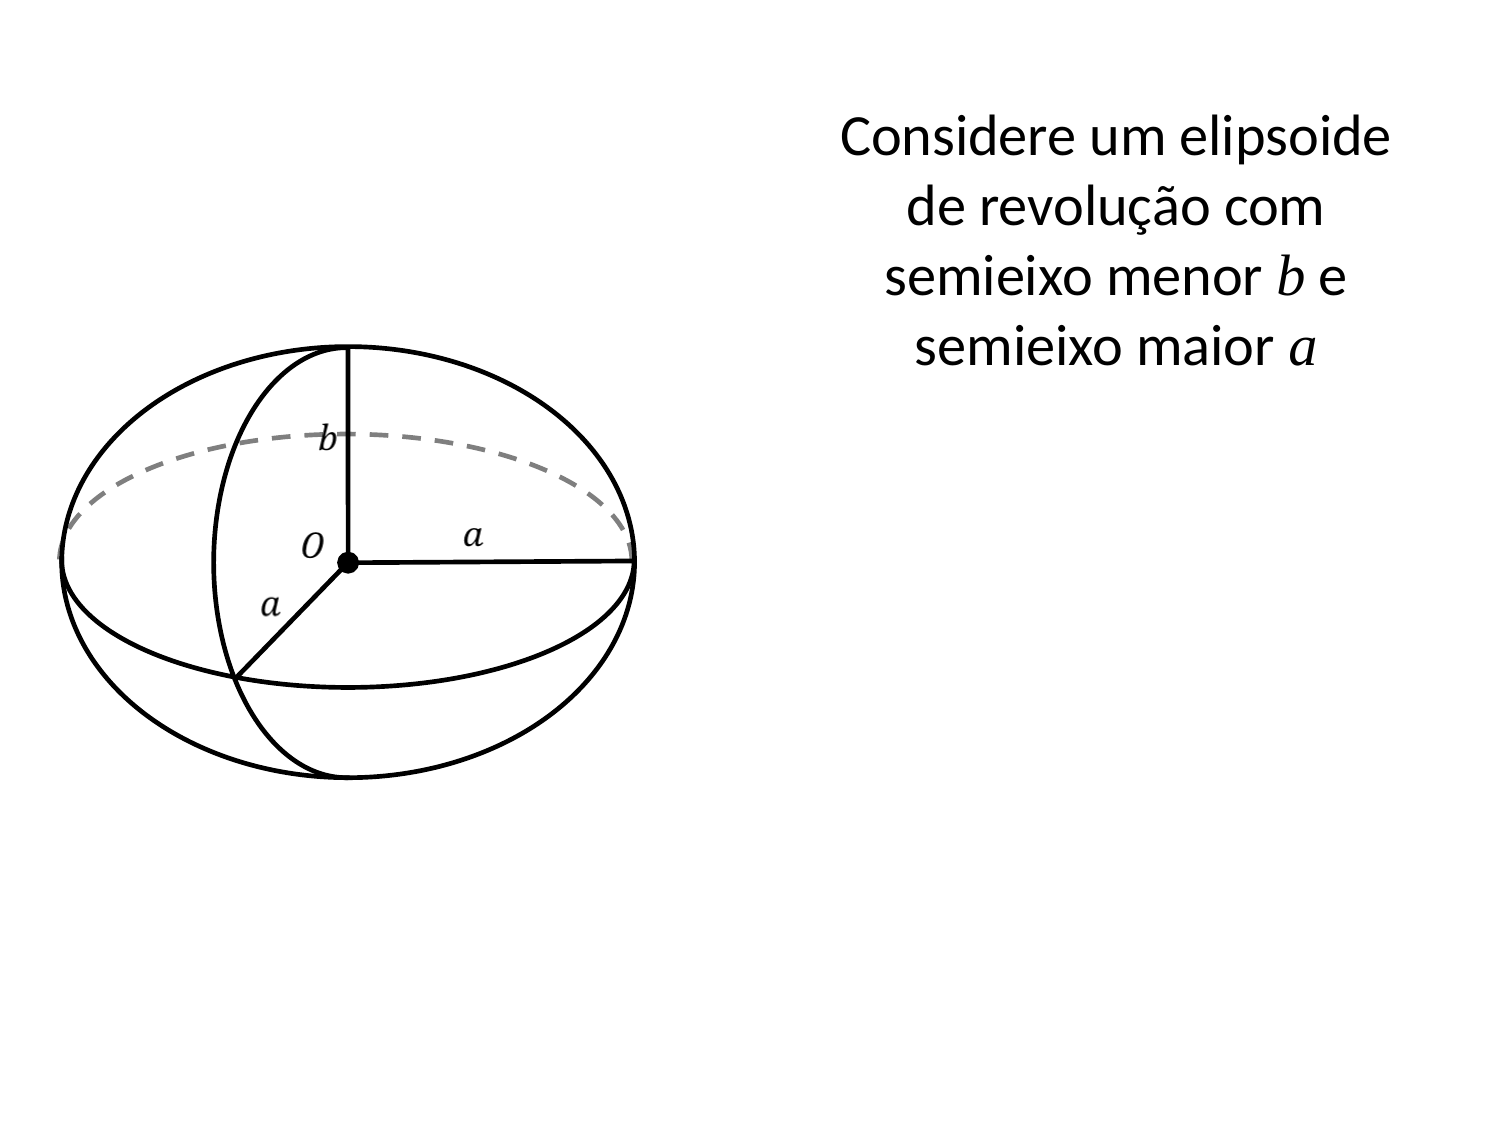

Considere um elipsoide de revolução com semieixo menor b e semieixo maior a